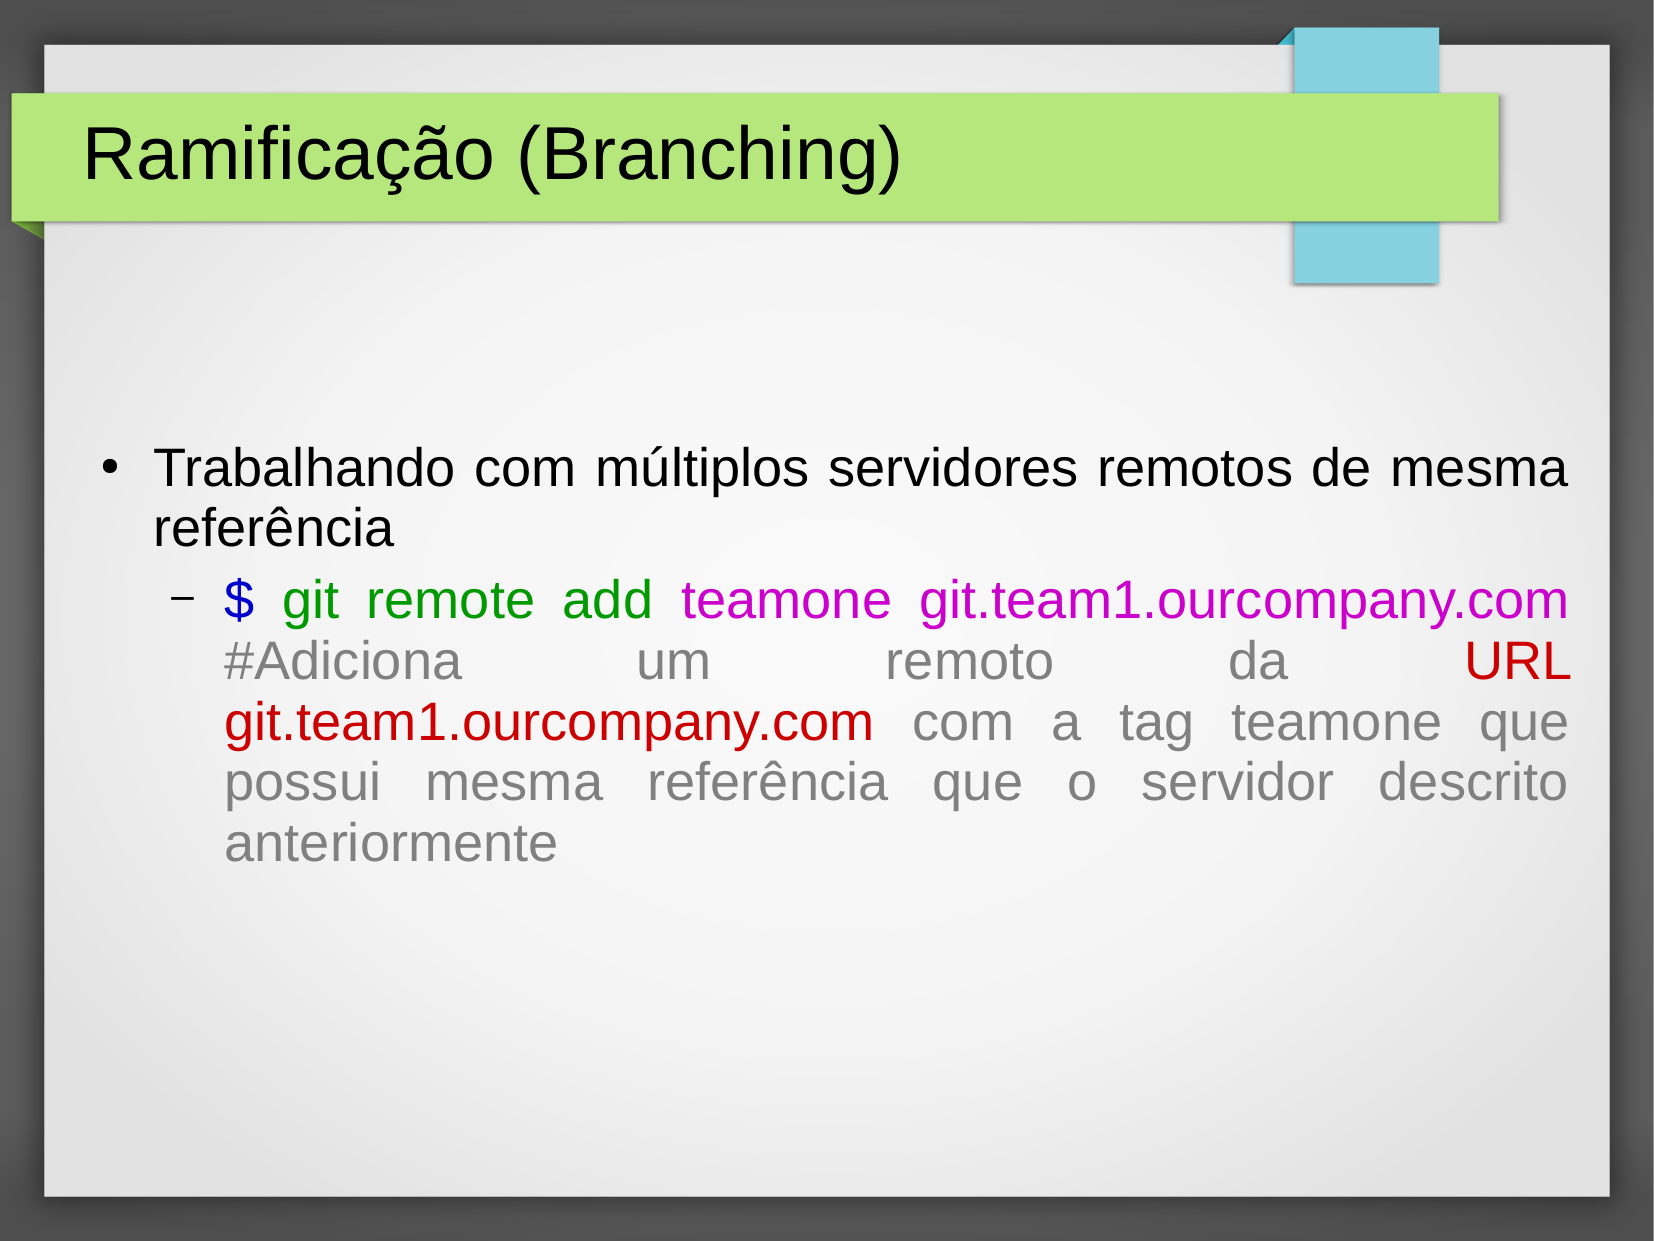

# Ramificação (Branching)
Trabalhando com múltiplos servidores remotos de mesma referência
$ git remote add teamone git.team1.ourcompany.com #Adiciona um remoto da URL git.team1.ourcompany.com com a tag teamone que possui mesma referência que o servidor descrito anteriormente